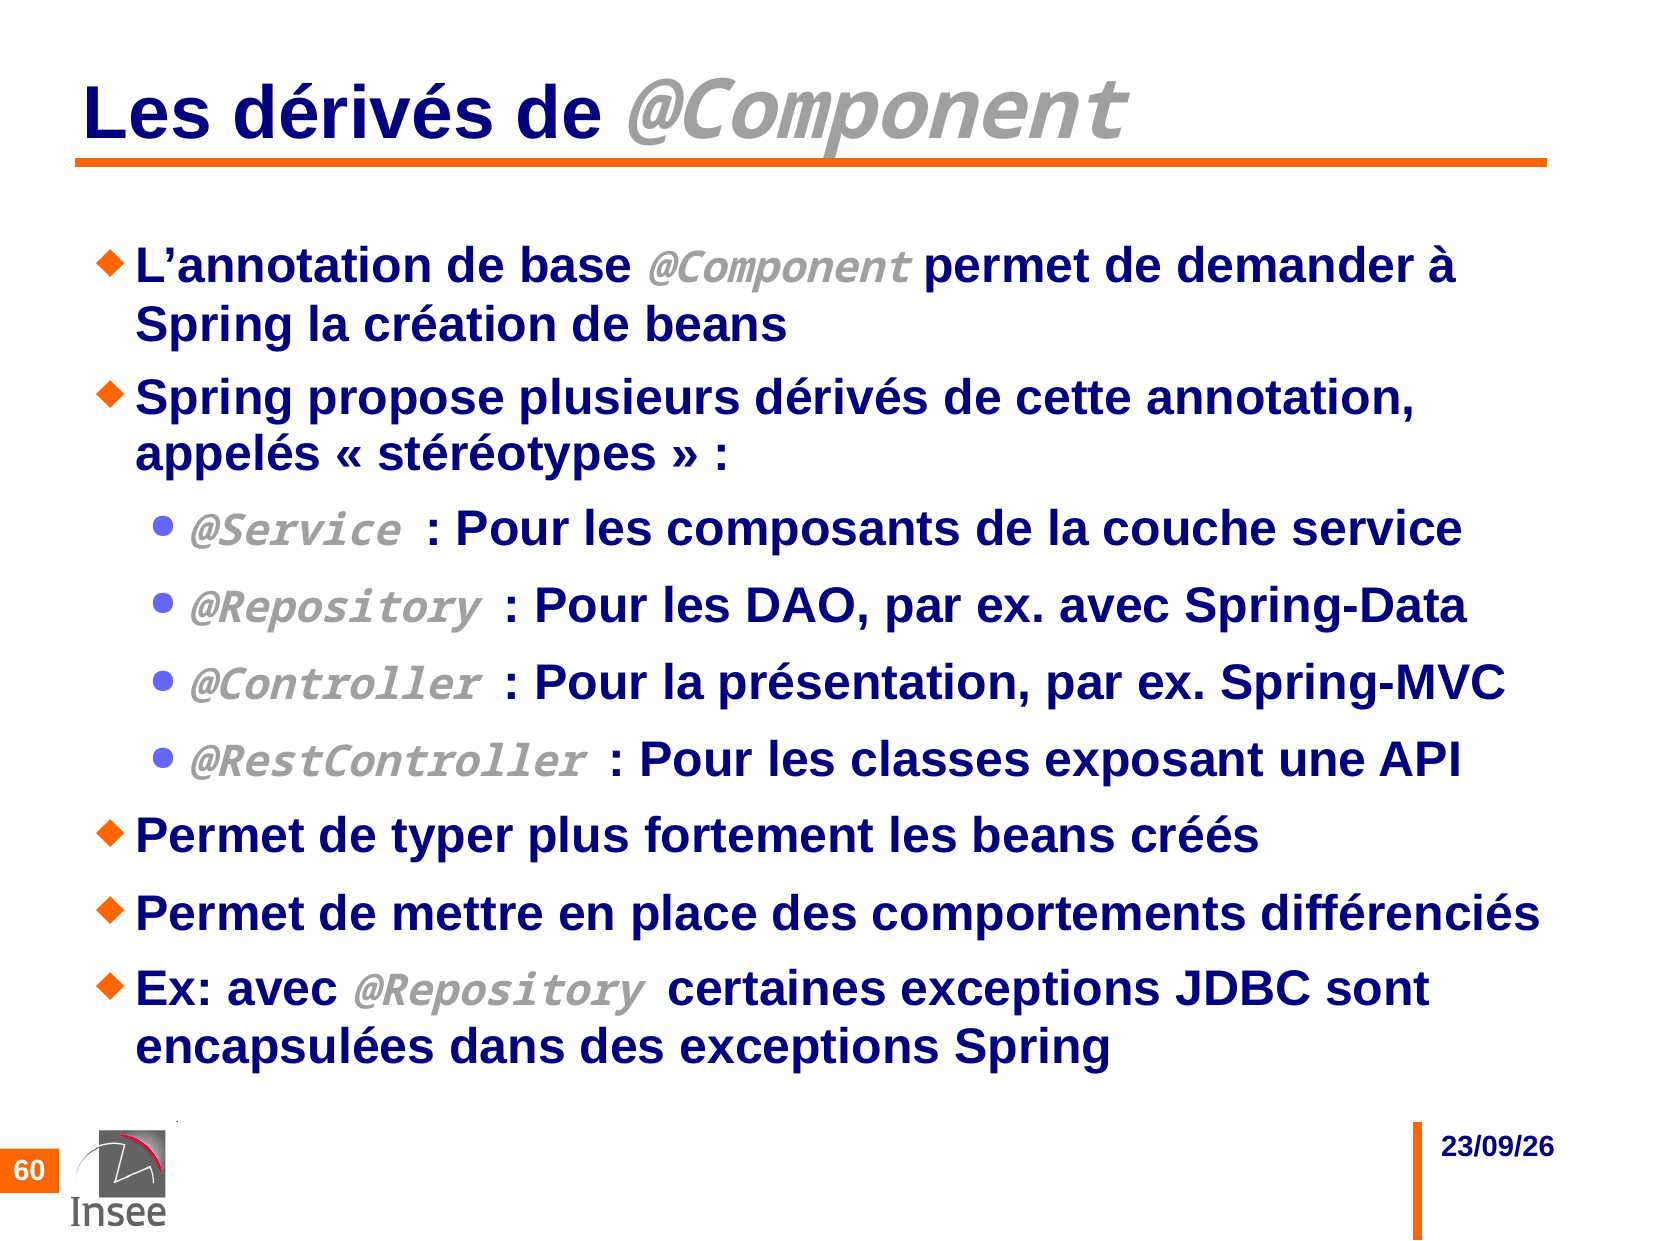

# Les dérivés de @Component
L’annotation de base @Component permet de demander à Spring la création de beans
Spring propose plusieurs dérivés de cette annotation, appelés « stéréotypes » :
@Service : Pour les composants de la couche service
@Repository : Pour les DAO, par ex. avec Spring-Data
@Controller : Pour la présentation, par ex. Spring-MVC
@RestController : Pour les classes exposant une API
Permet de typer plus fortement les beans créés
Permet de mettre en place des comportements différenciés
Ex: avec @Repository certaines exceptions JDBC sont encapsulées dans des exceptions Spring
60